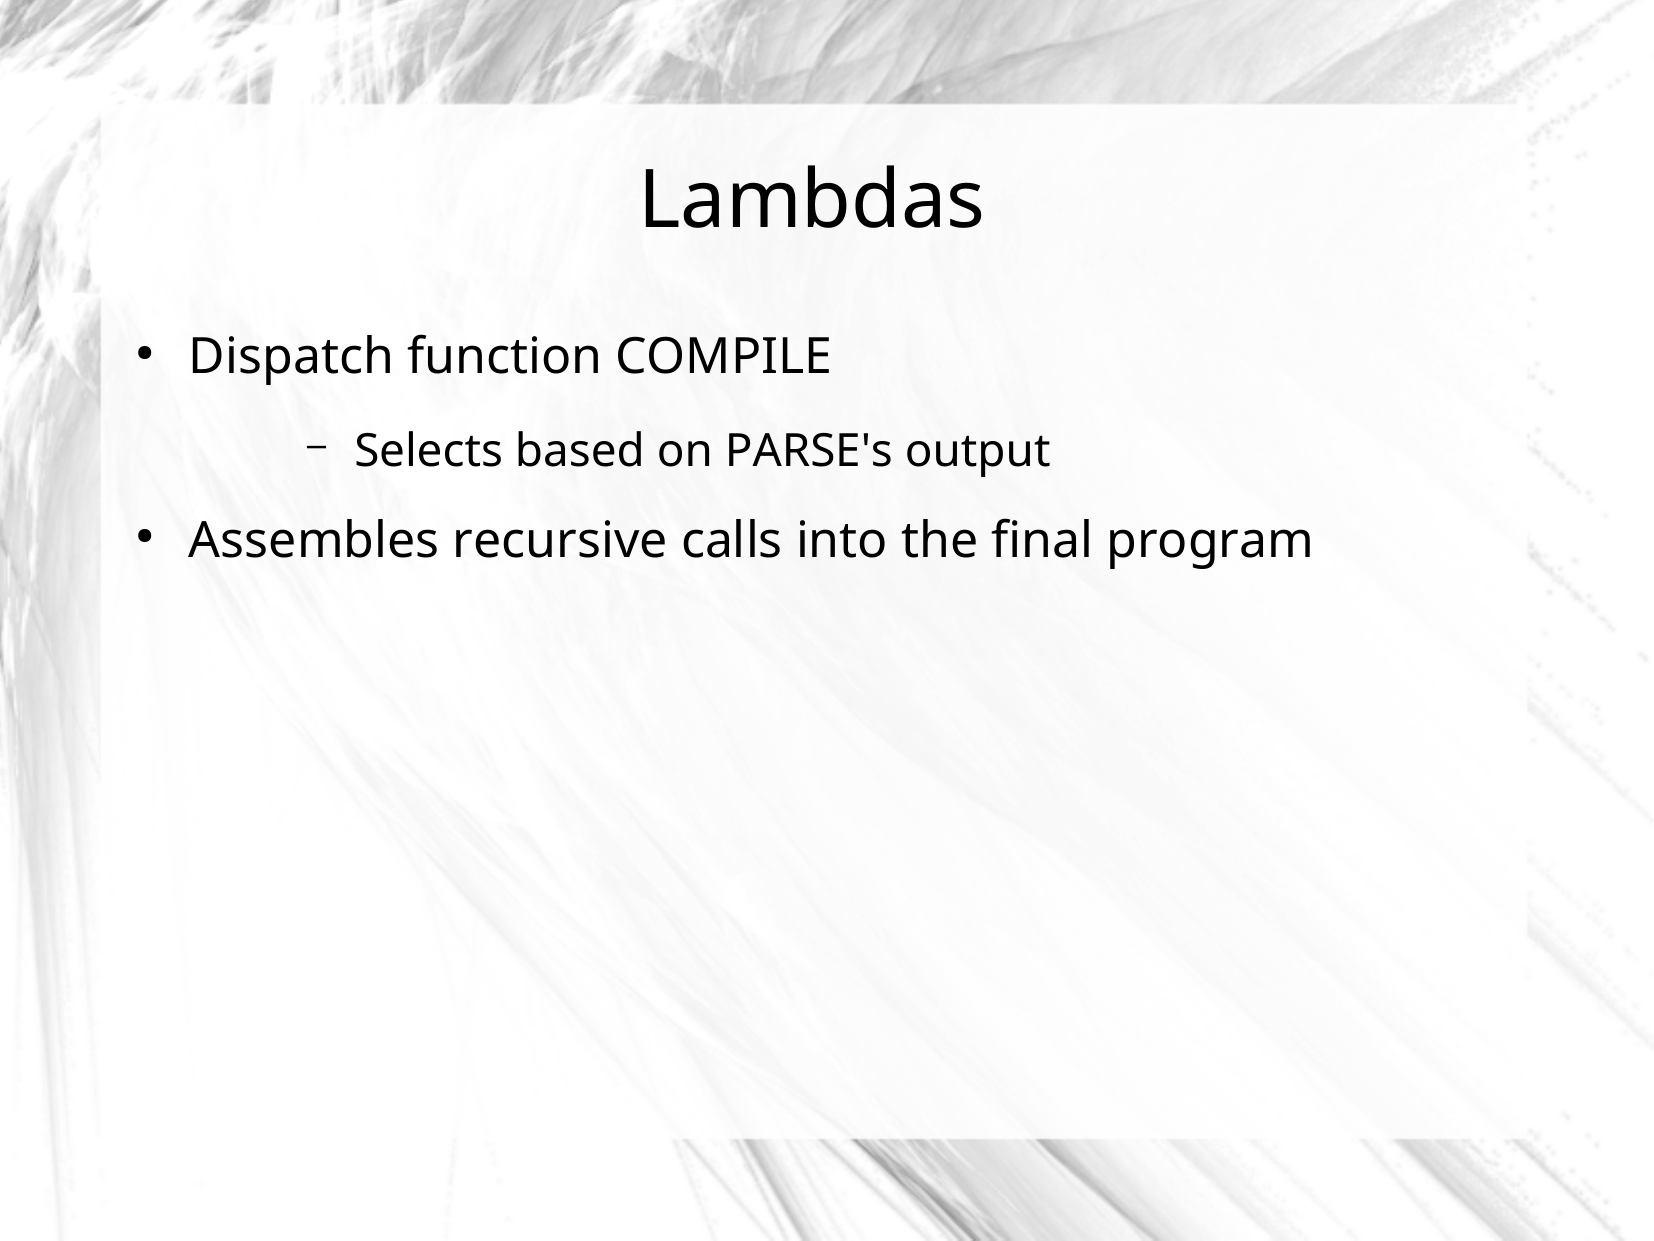

# Lambdas
Dispatch function COMPILE
Selects based on PARSE's output
Assembles recursive calls into the final program